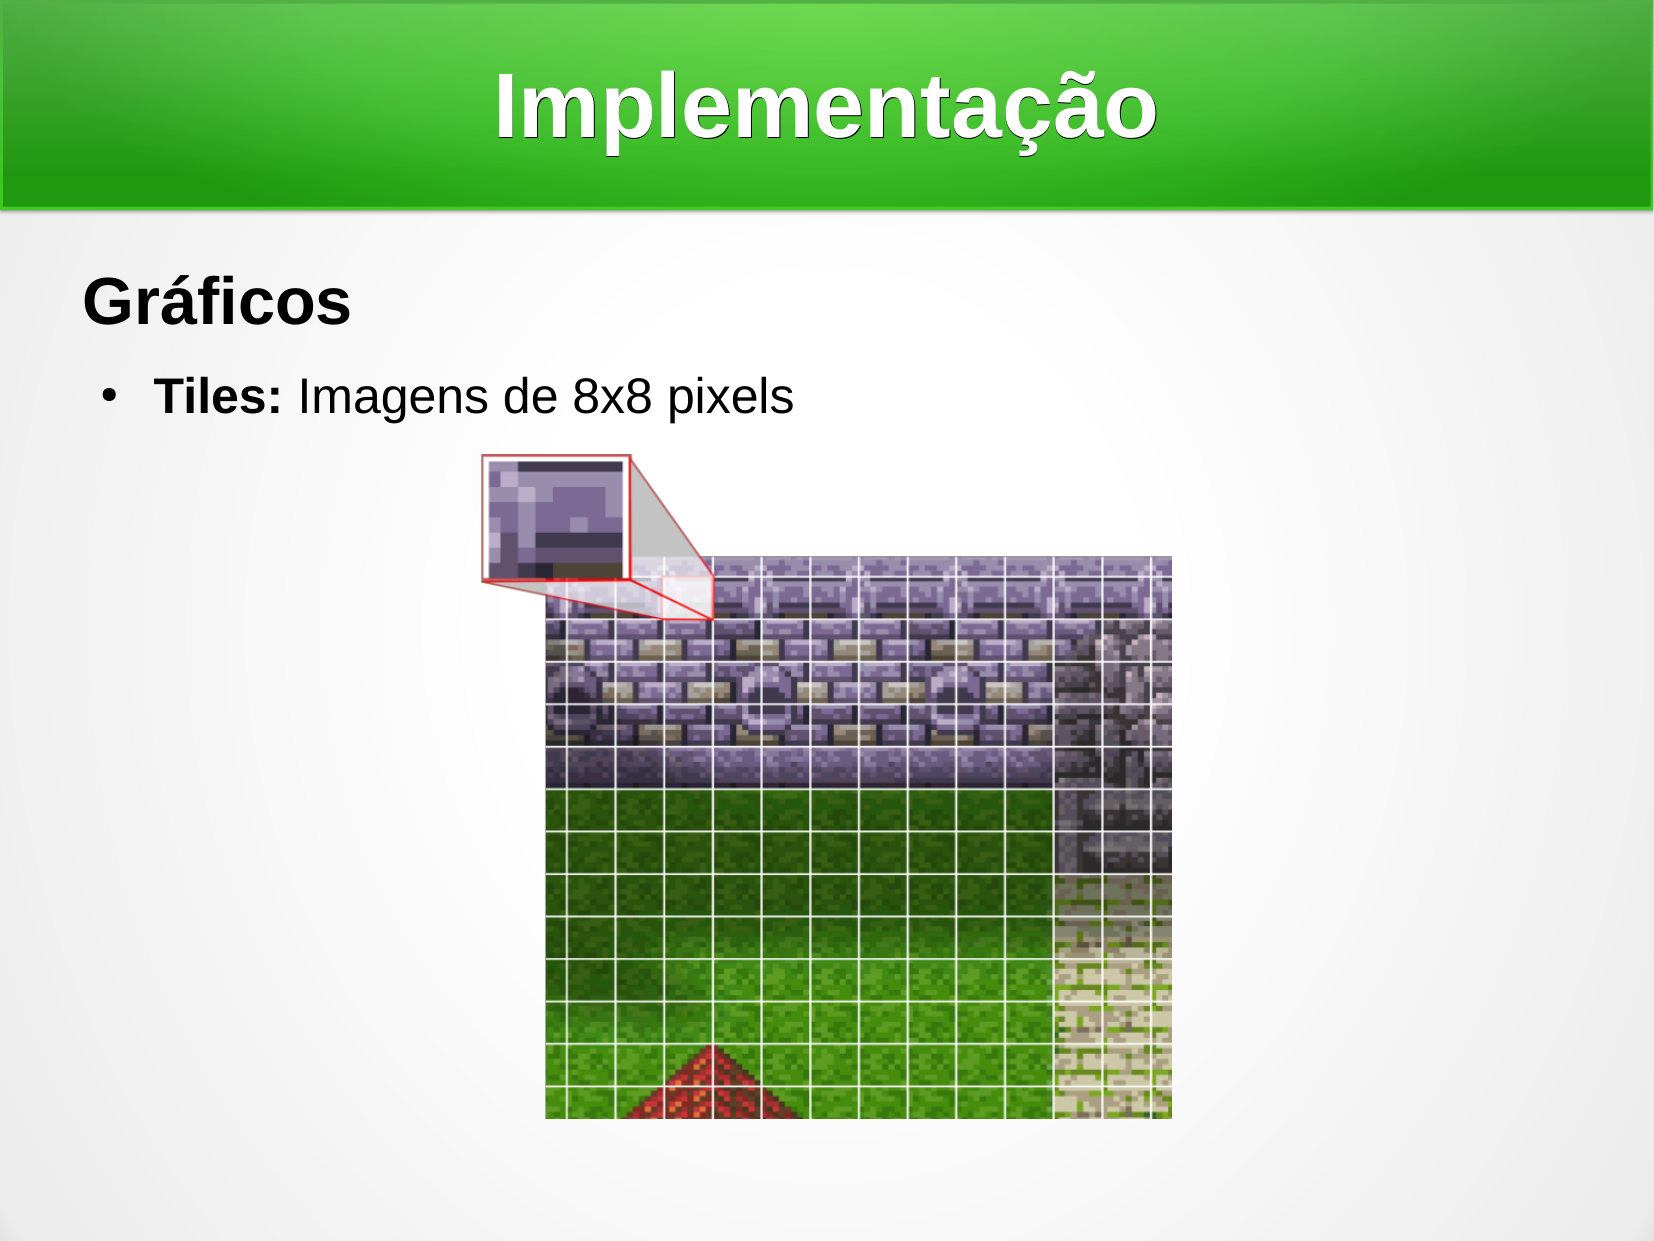

# Implementação
Gráficos
Tiles: Imagens de 8x8 pixels